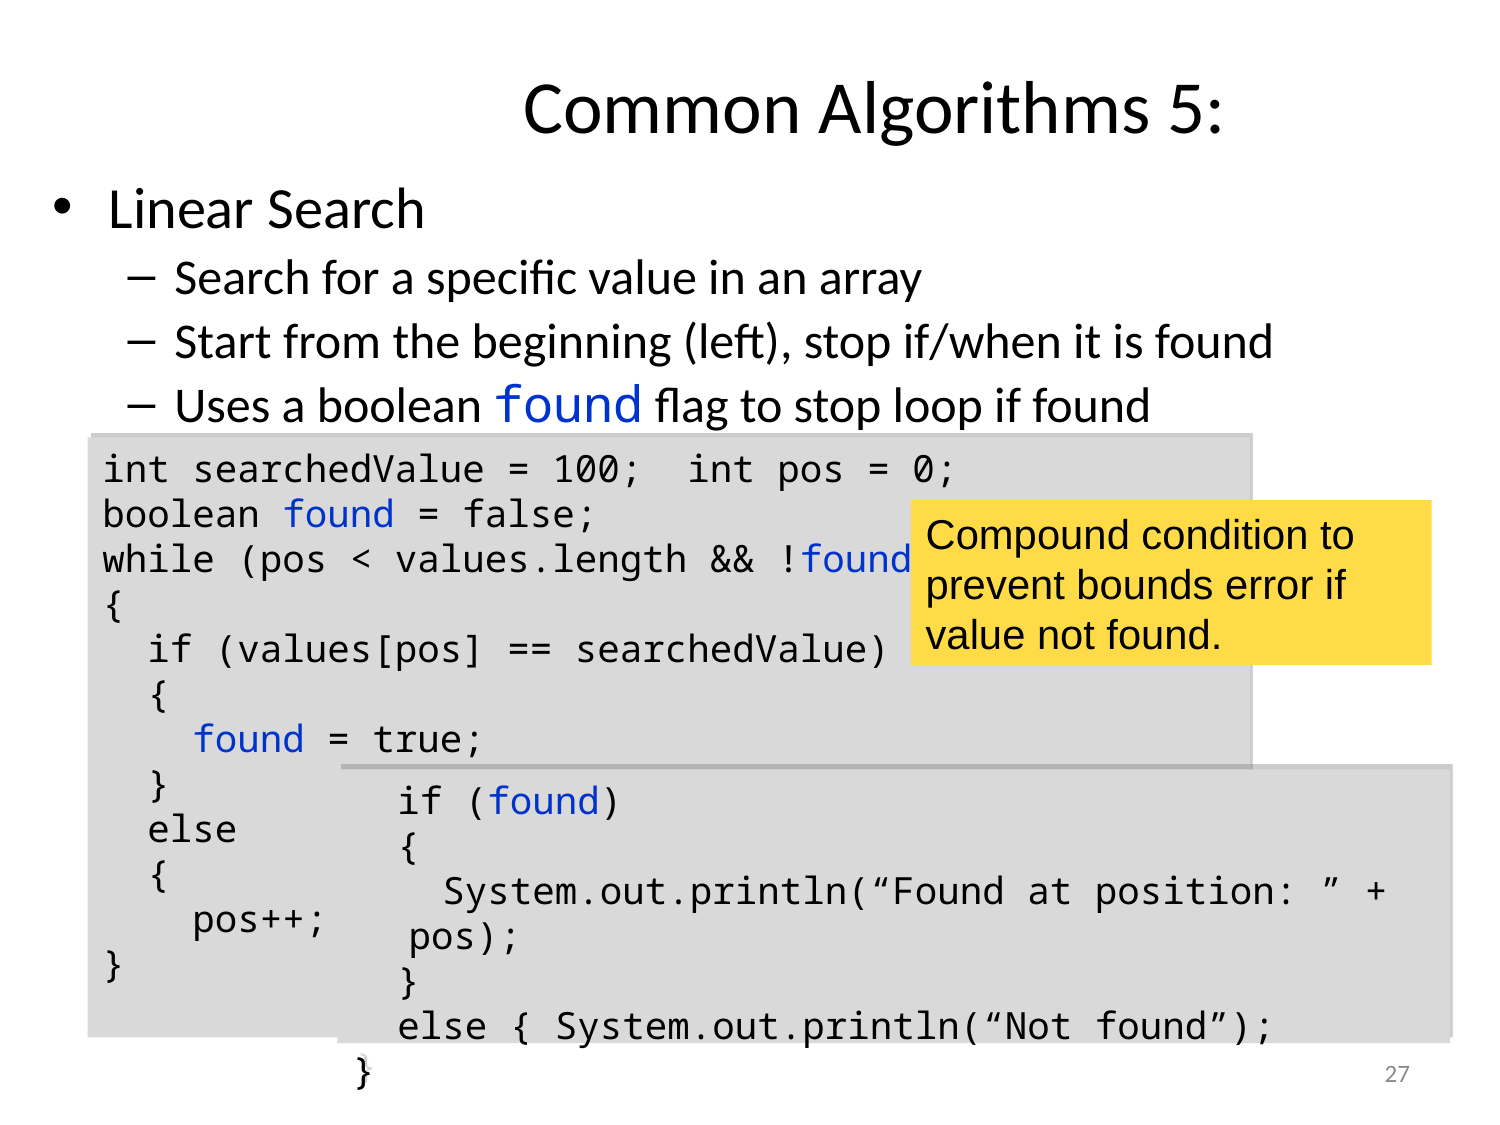

# Common Algorithms 5:
Linear Search
Search for a specific value in an array
Start from the beginning (left), stop if/when it is found
Uses a boolean found flag to stop loop if found
int searchedValue = 100; int pos = 0;
boolean found = false;
while (pos < values.length && !found)
{
 if (values[pos] == searchedValue)
 {
 found = true;
 }
 else
 {
 pos++;
}
Compound condition to prevent bounds error if value not found.
 if (found)
 {
 System.out.println(“Found at position: ” + pos);
 }
 else { System.out.println(“Not found”);
}